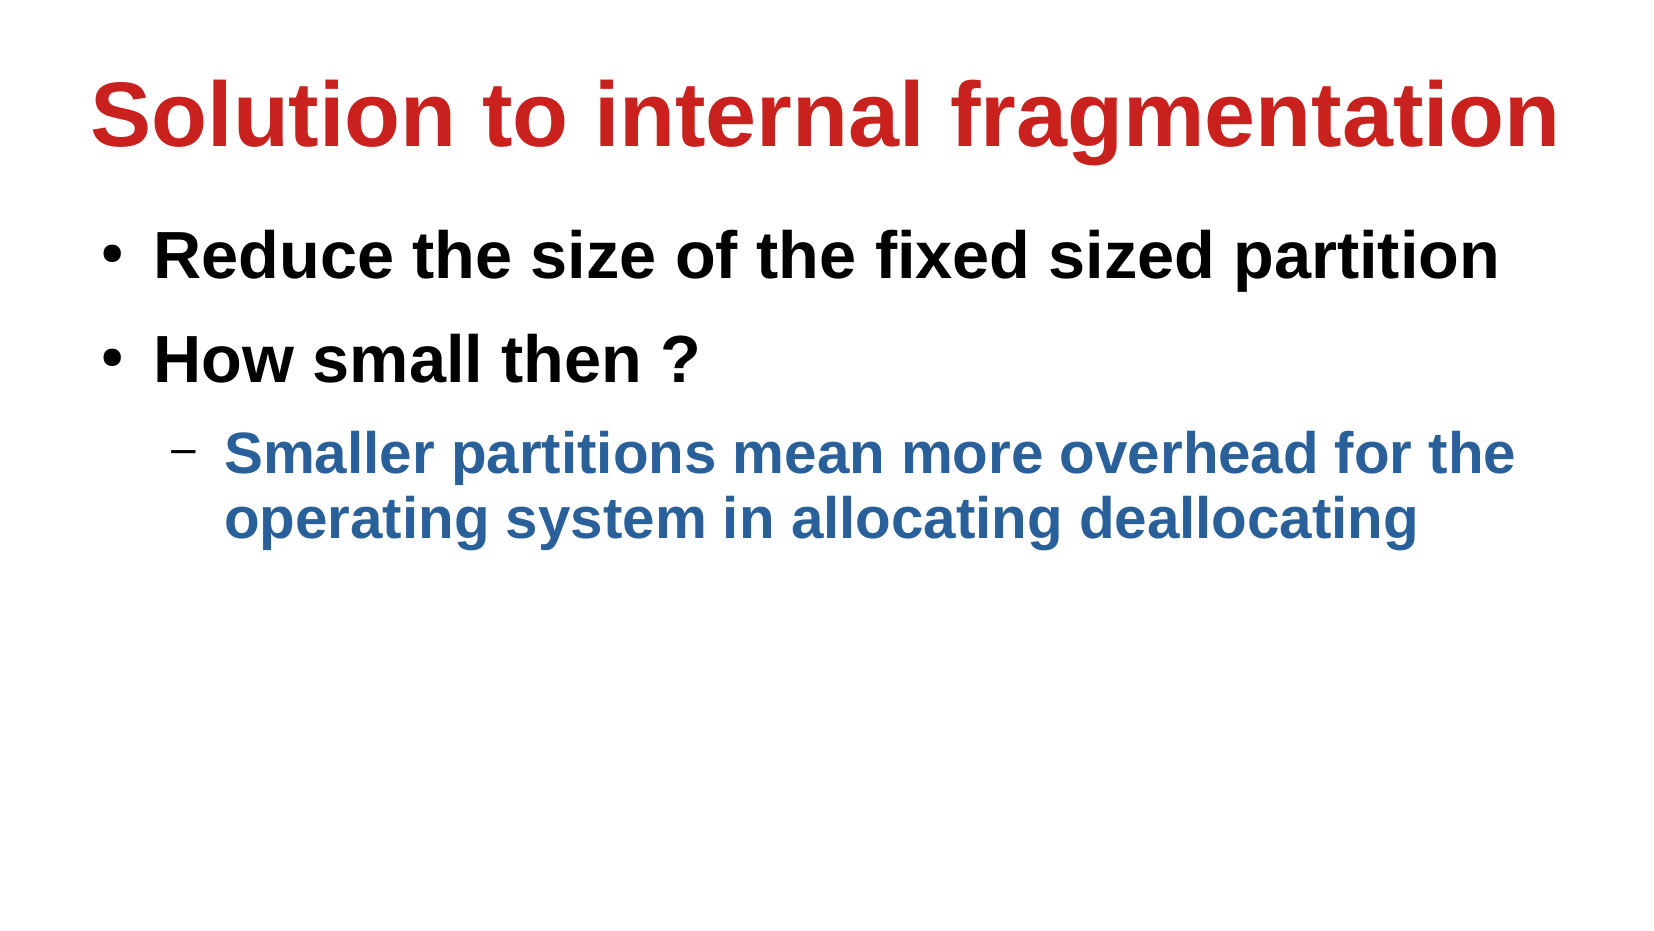

# Solution to internal fragmentation
Reduce the size of the fixed sized partition
How small then ?
Smaller partitions mean more overhead for the operating system in allocating deallocating